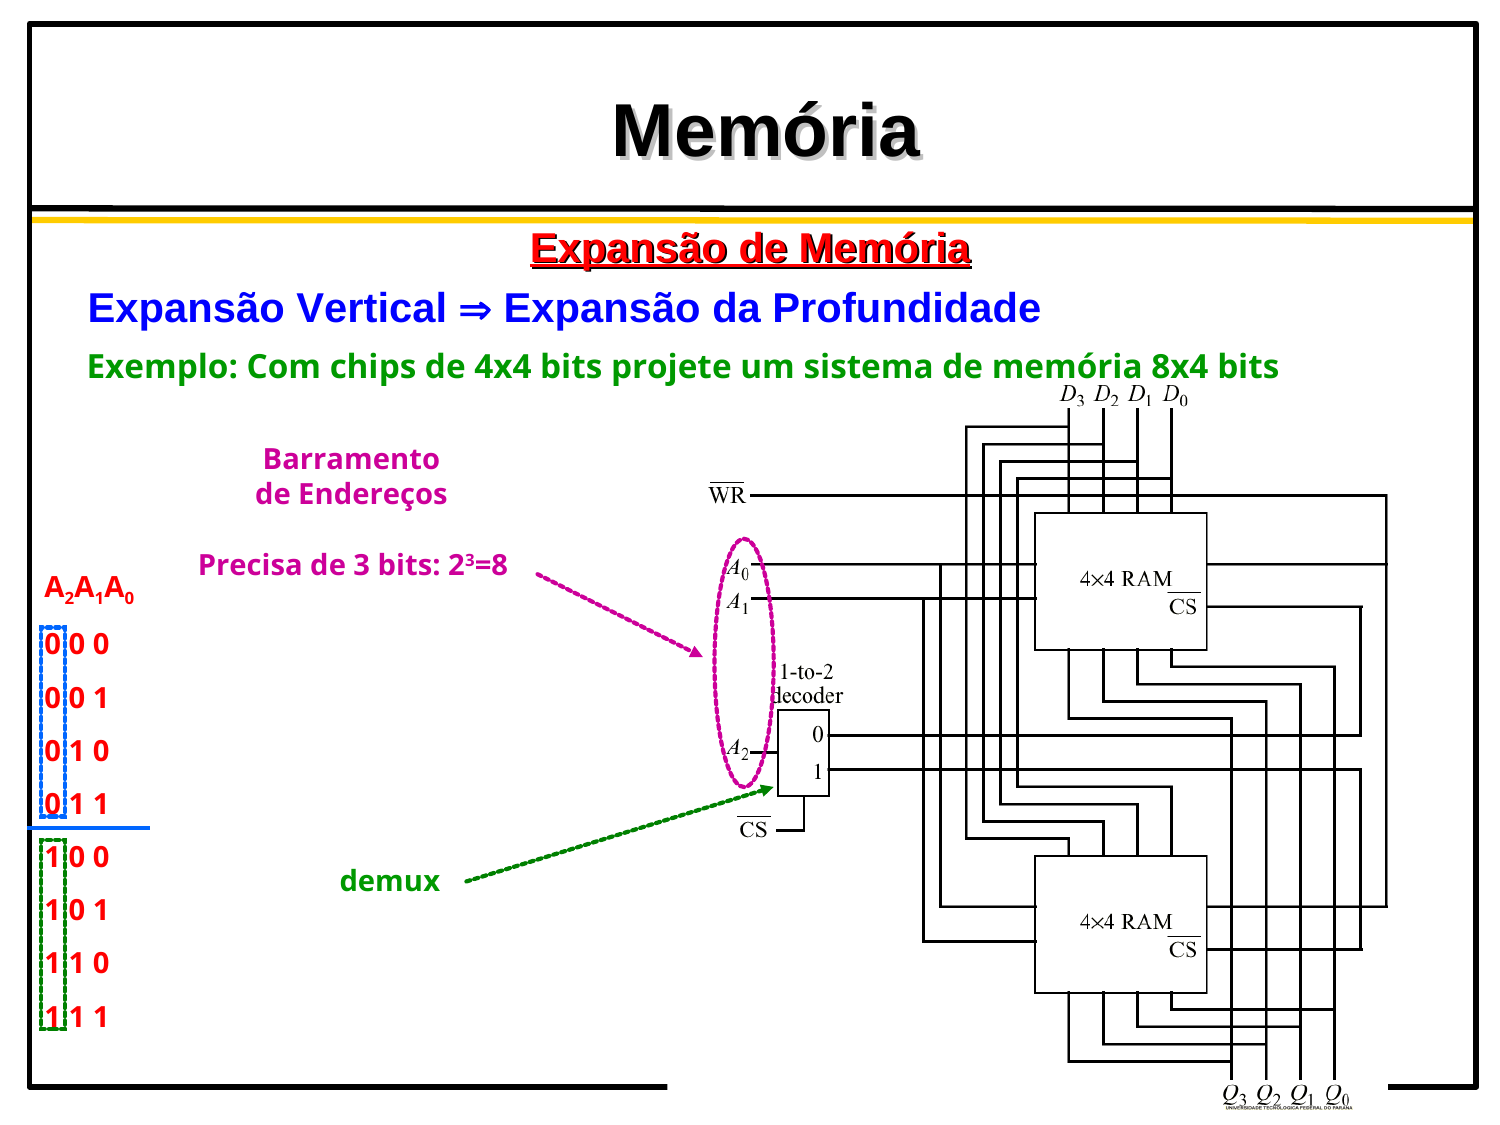

Memória
# Expansão de Memória
Expansão Vertical  Expansão da Profundidade
Exemplo: Com chips de 4x4 bits projete um sistema de memória 8x4 bits
Barramento de Endereços
Precisa de 3 bits: 23=8
A2A1A0
0 0 0
0 0 1
0 1 0
0 1 1
1 0 0
1 0 1
1 1 0
1 1 1
demux